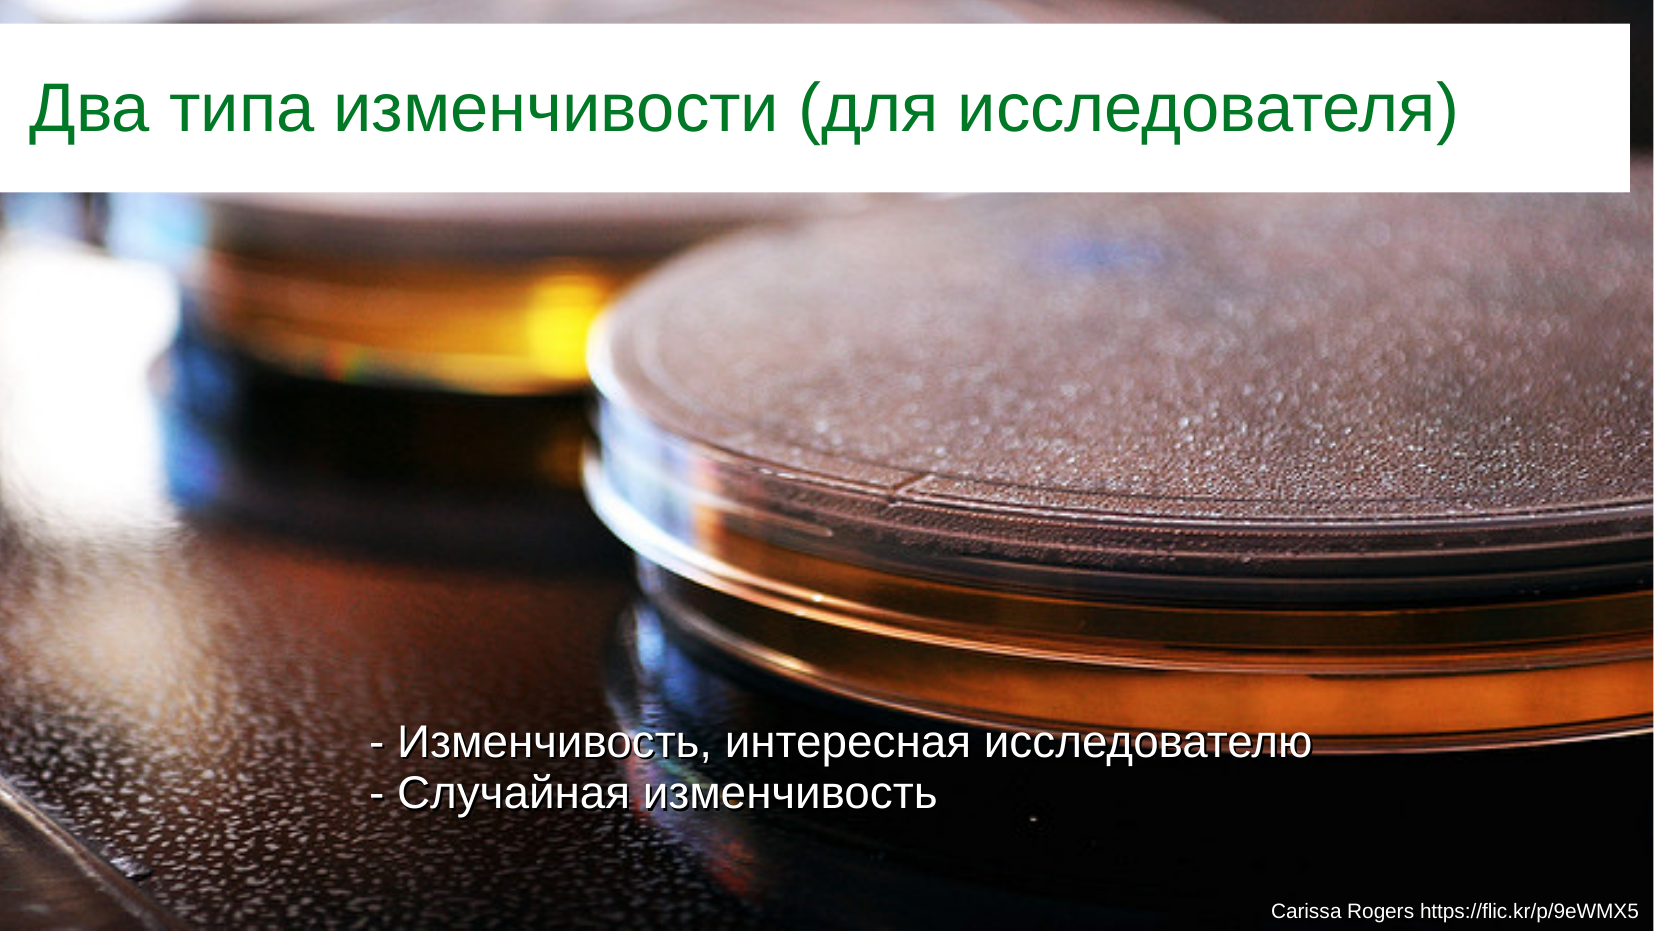

# Два типа изменчивости (для исследователя)
- Изменчивость, интересная исследователю
- Случайная изменчивость
Carissa Rogers https://flic.kr/p/9eWMX5